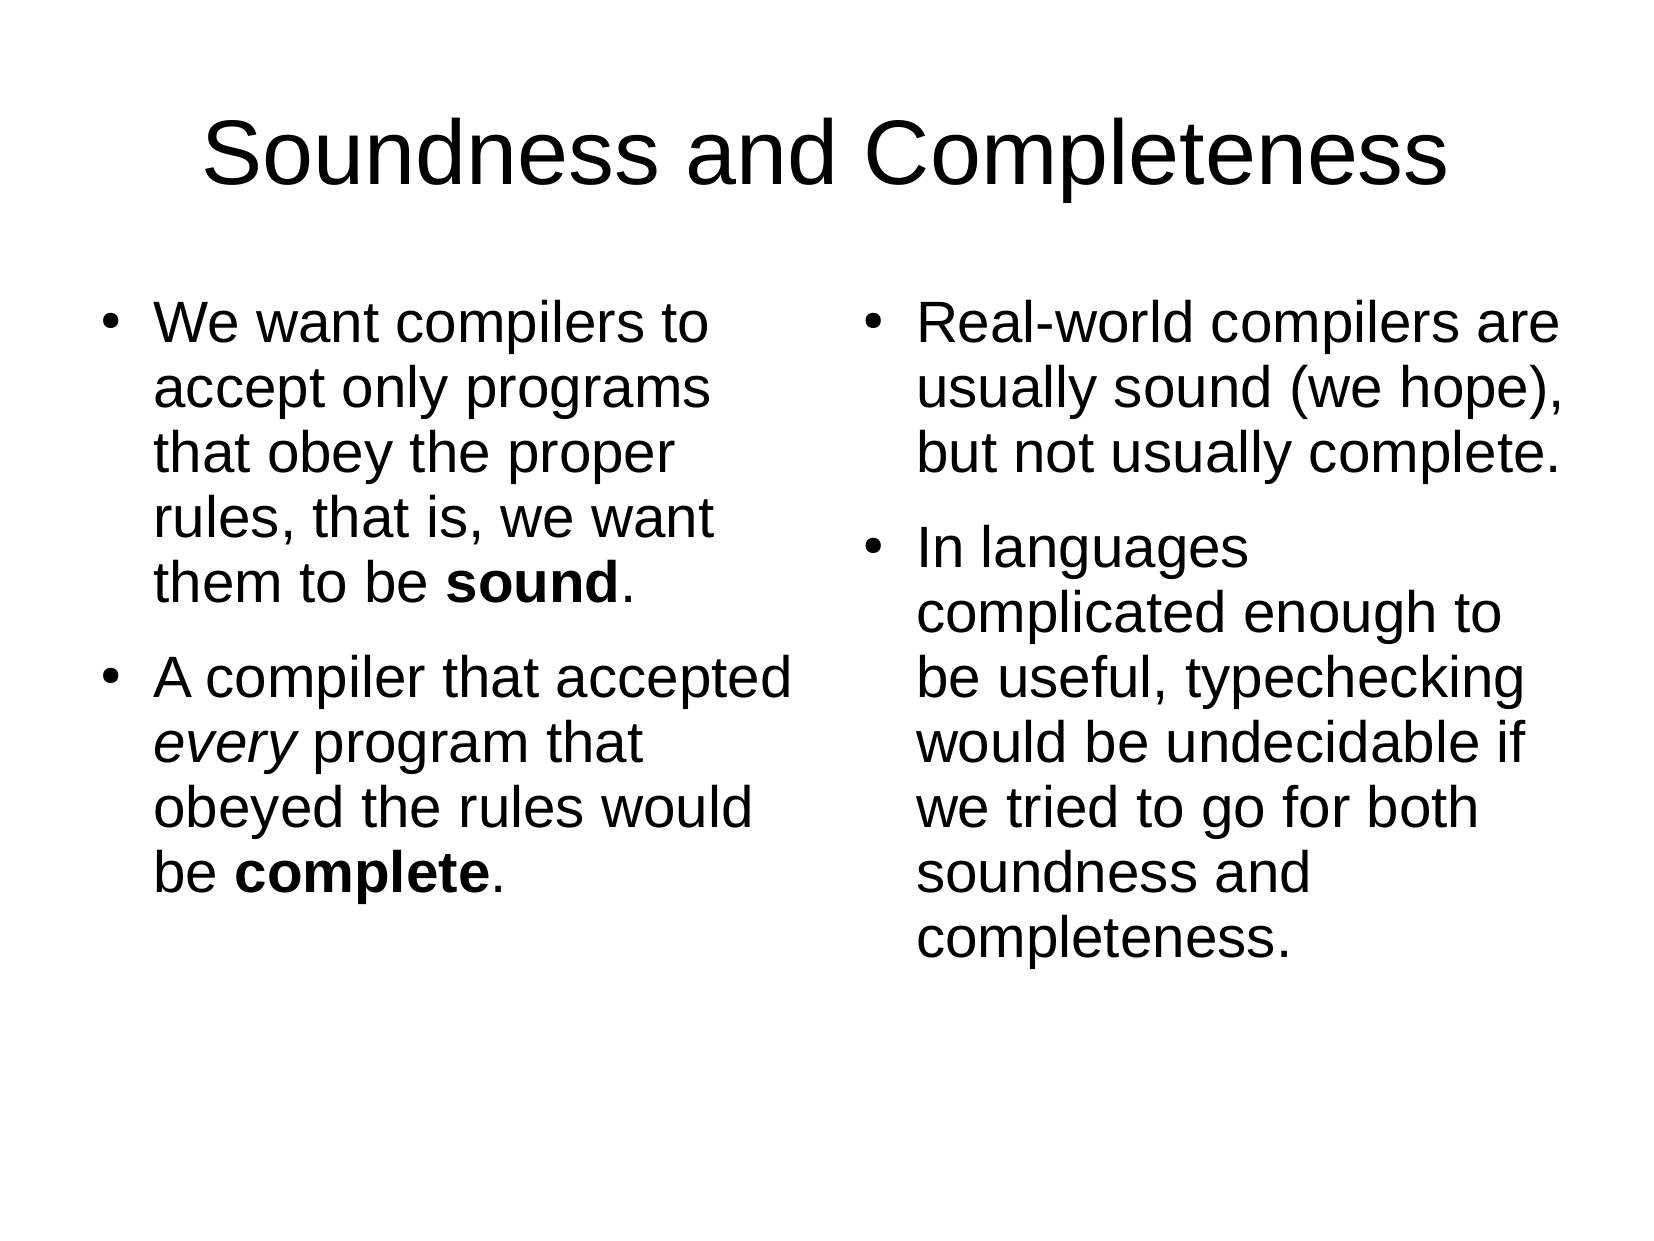

# Soundness and Completeness
We want compilers to accept only programs that obey the proper rules, that is, we want them to be sound.
A compiler that accepted every program that obeyed the rules would be complete.
Real-world compilers are usually sound (we hope), but not usually complete.
In languages complicated enough to be useful, typechecking would be undecidable if we tried to go for both soundness and completeness.